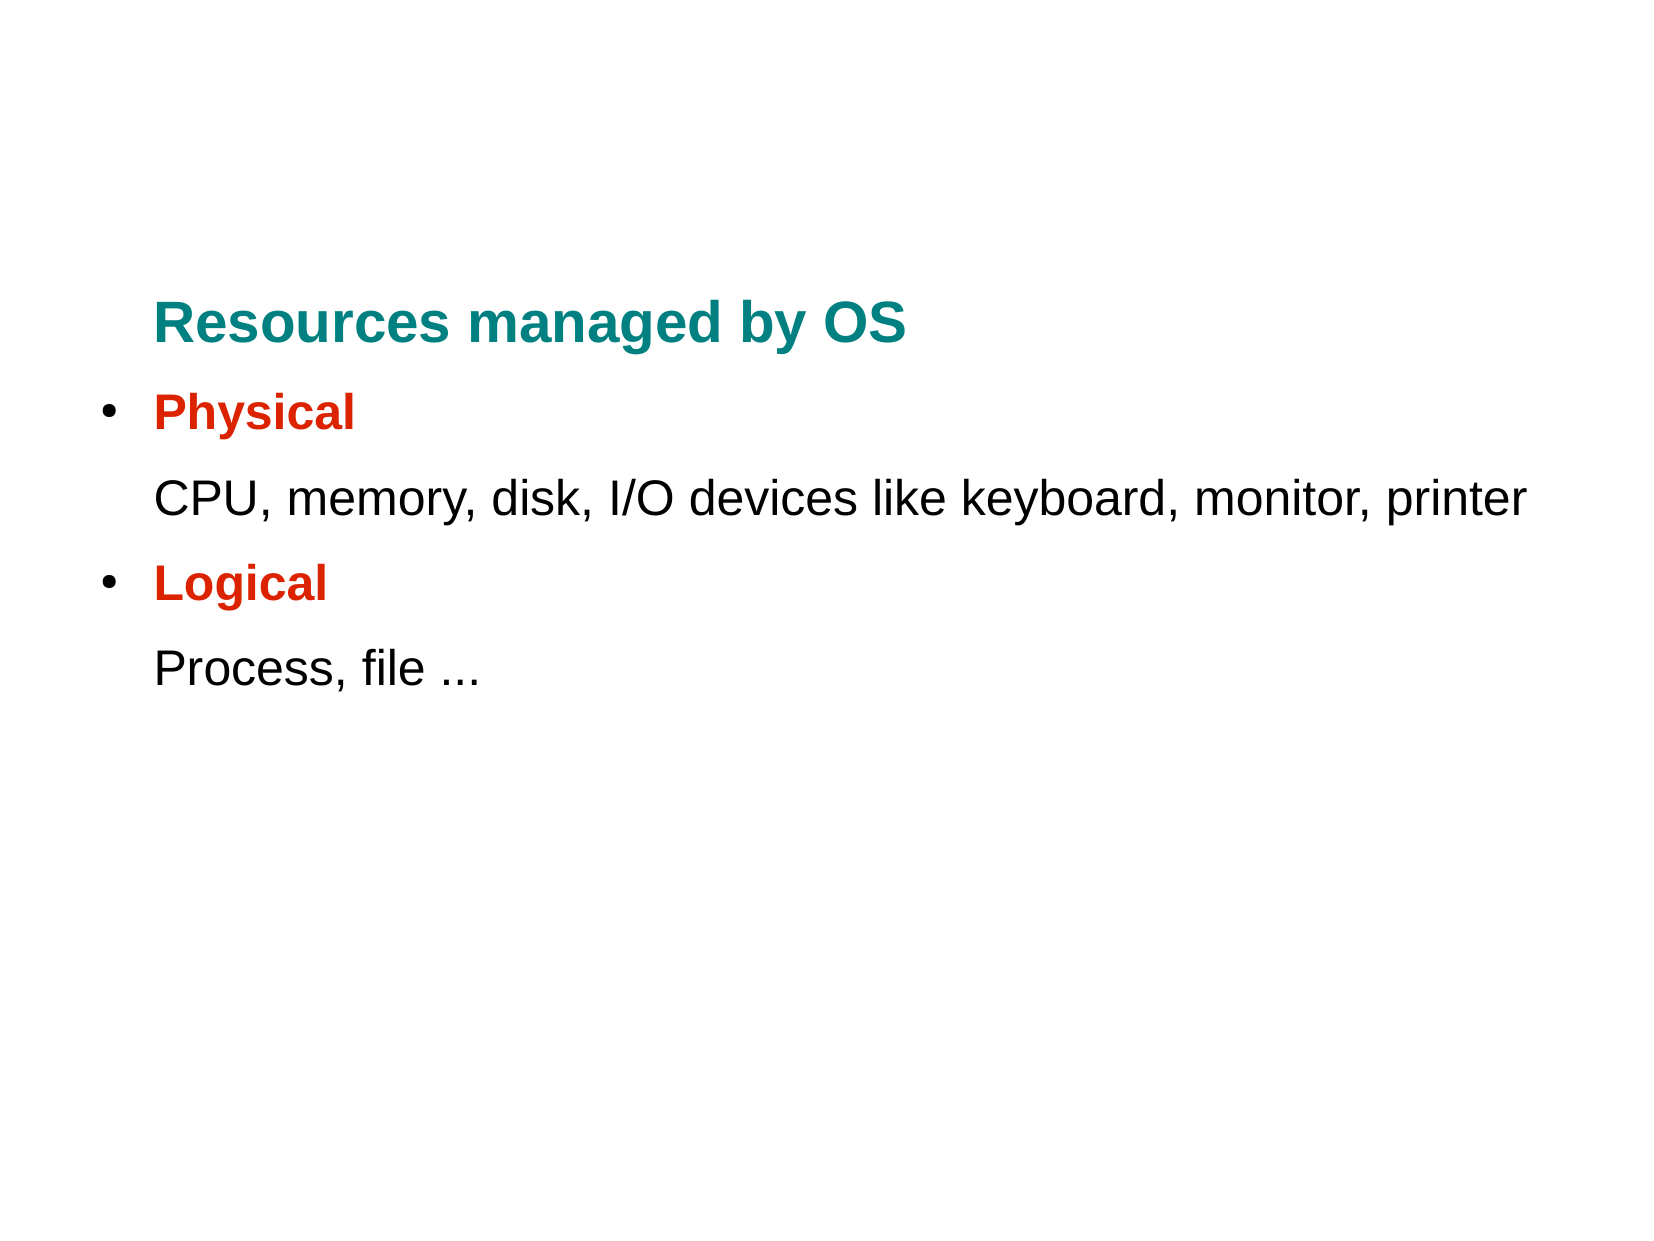

#
Resources managed by OS
Physical
CPU, memory, disk, I/O devices like keyboard, monitor, printer
Logical
Process, file ...